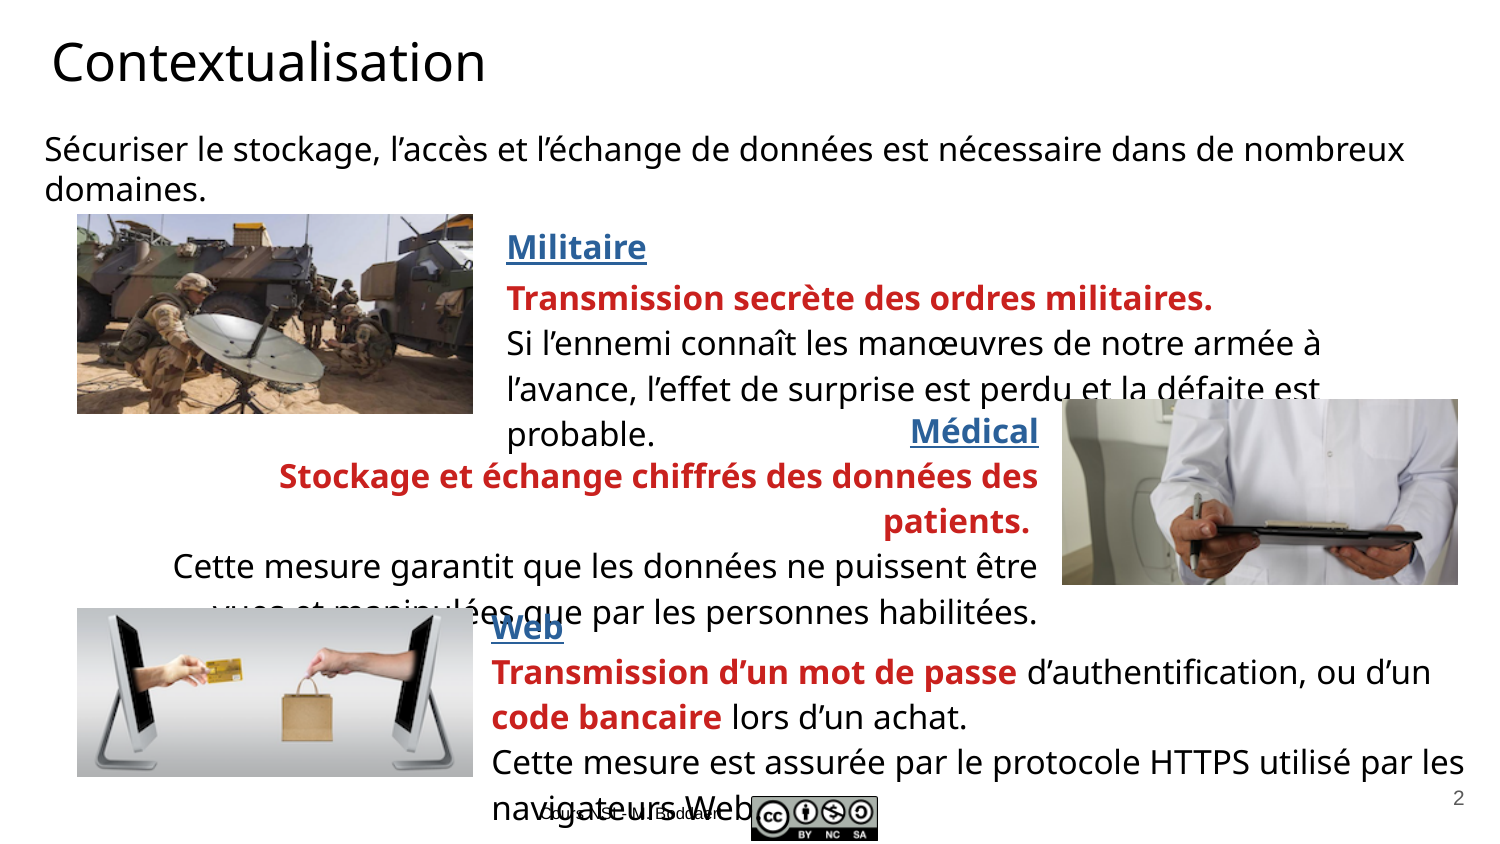

# Contextualisation
Sécuriser le stockage, l’accès et l’échange de données est nécessaire dans de nombreux domaines.
Militaire
Transmission secrète des ordres militaires.
Si l’ennemi connaît les manœuvres de notre armée à l’avance, l’effet de surprise est perdu et la défaite est probable.
Médical
Stockage et échange chiffrés des données des patients.
Cette mesure garantit que les données ne puissent être vues et manipulées que par les personnes habilitées.
Web
Transmission d’un mot de passe d’authentification, ou d’un code bancaire lors d’un achat.
Cette mesure est assurée par le protocole HTTPS utilisé par les navigateurs Web.
2